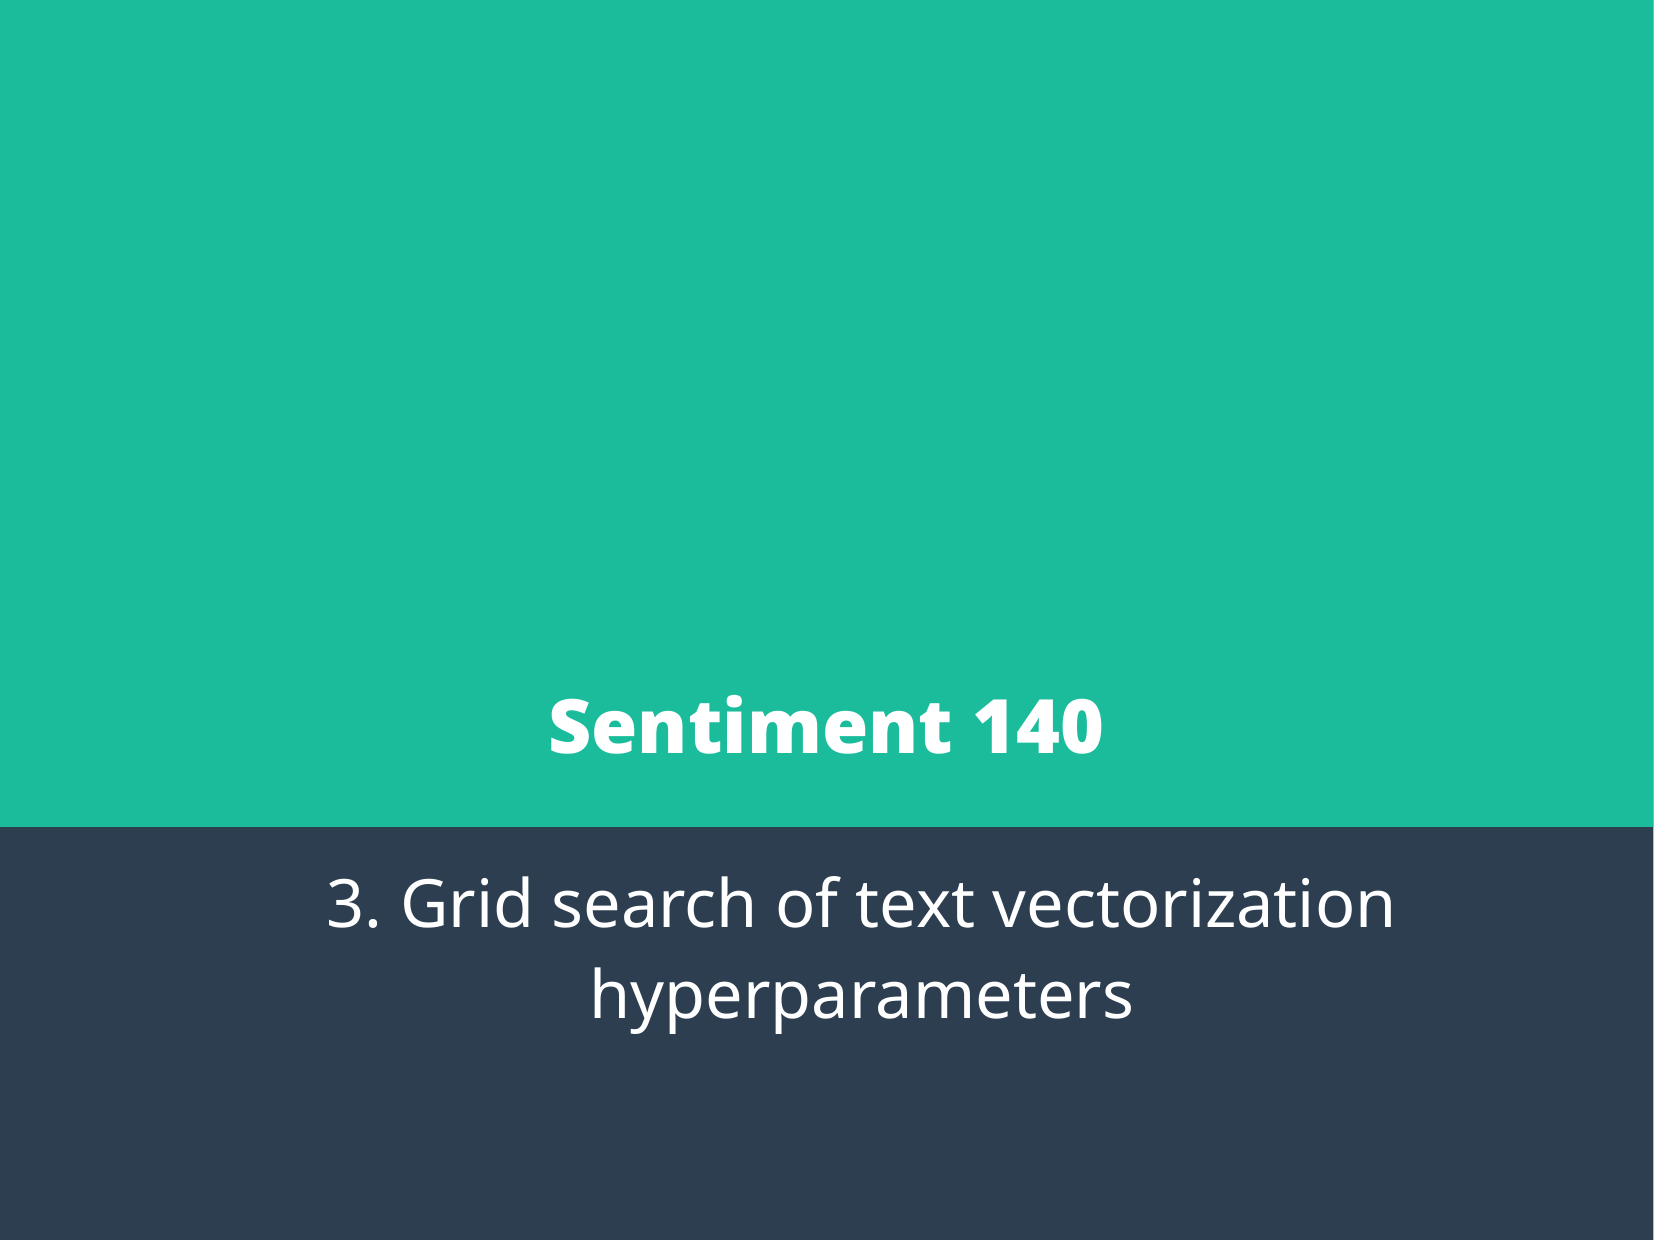

# Sentiment 140
3. Grid search of text vectorization hyperparameters